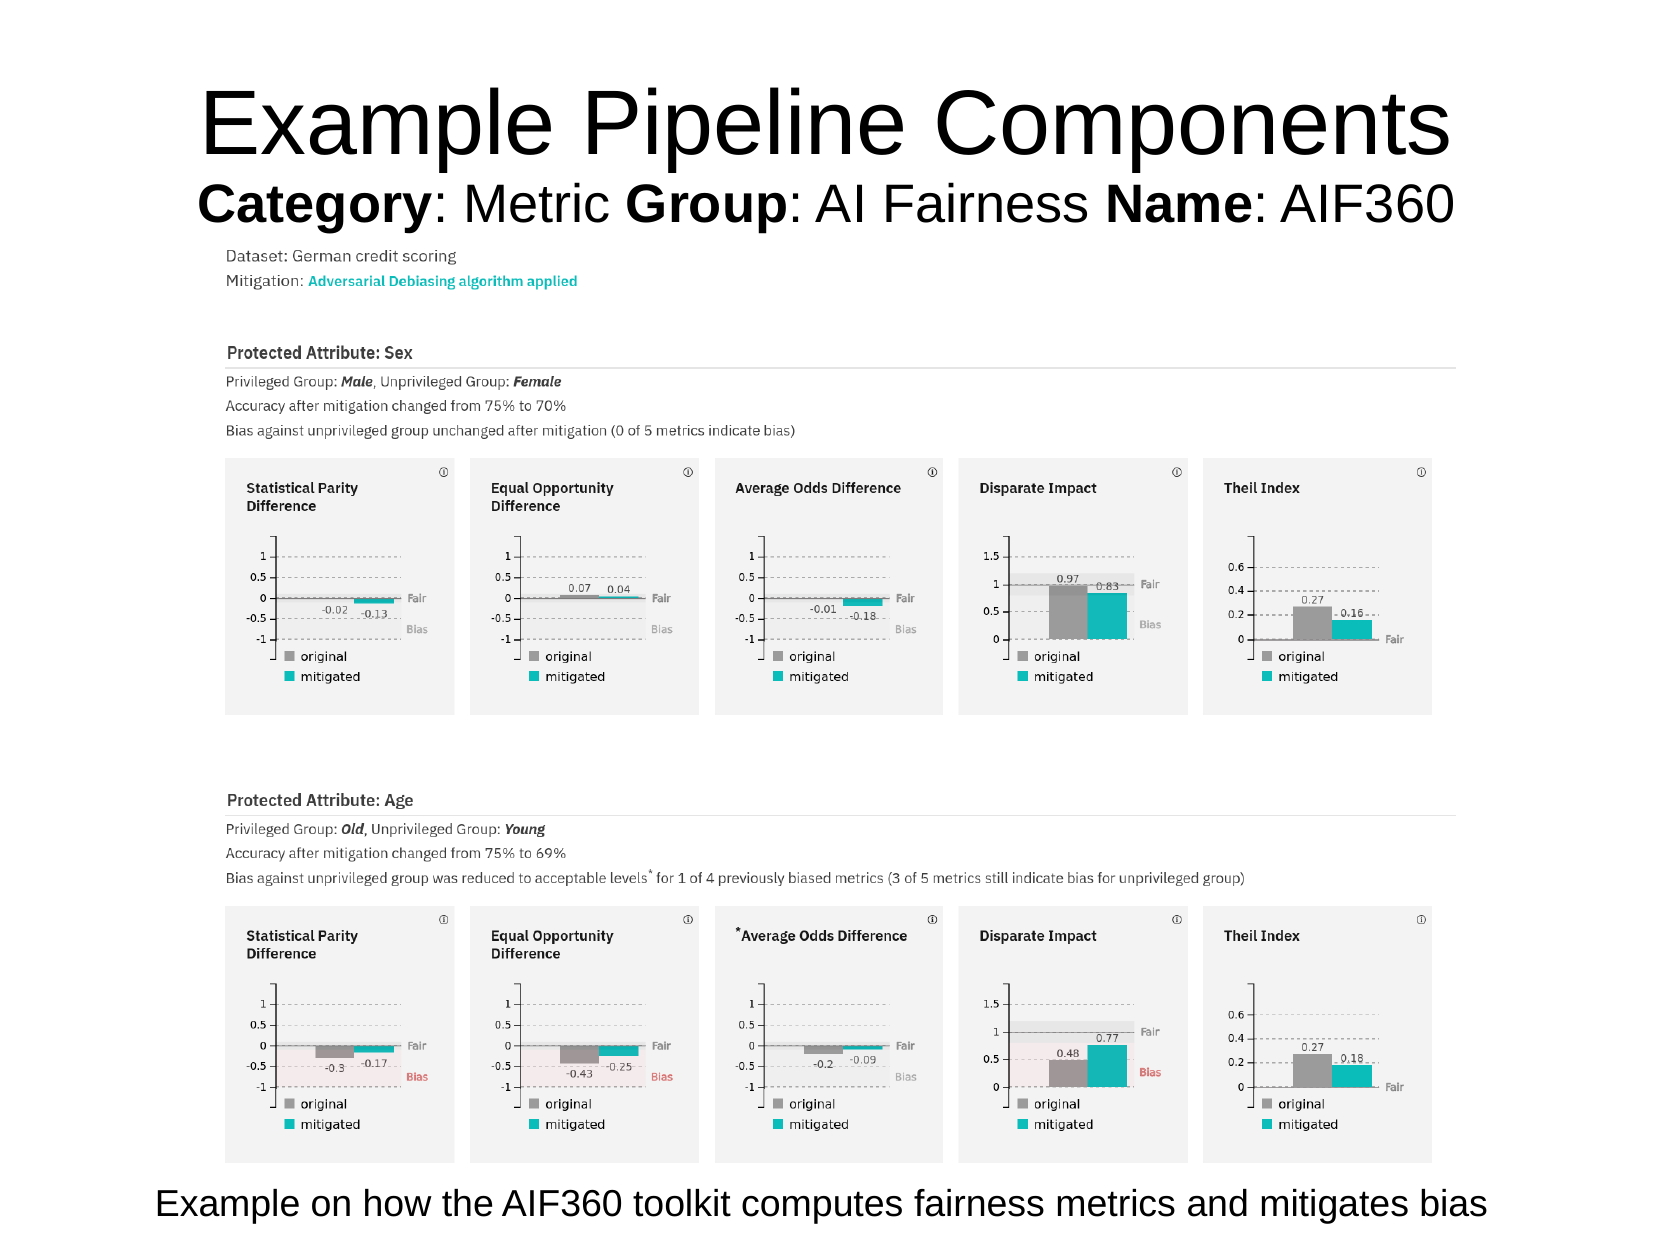

# Example Pipeline Components Category: Metric Group: AI Fairness Name: AIF360
Example on how the AIF360 toolkit computes fairness metrics and mitigates bias